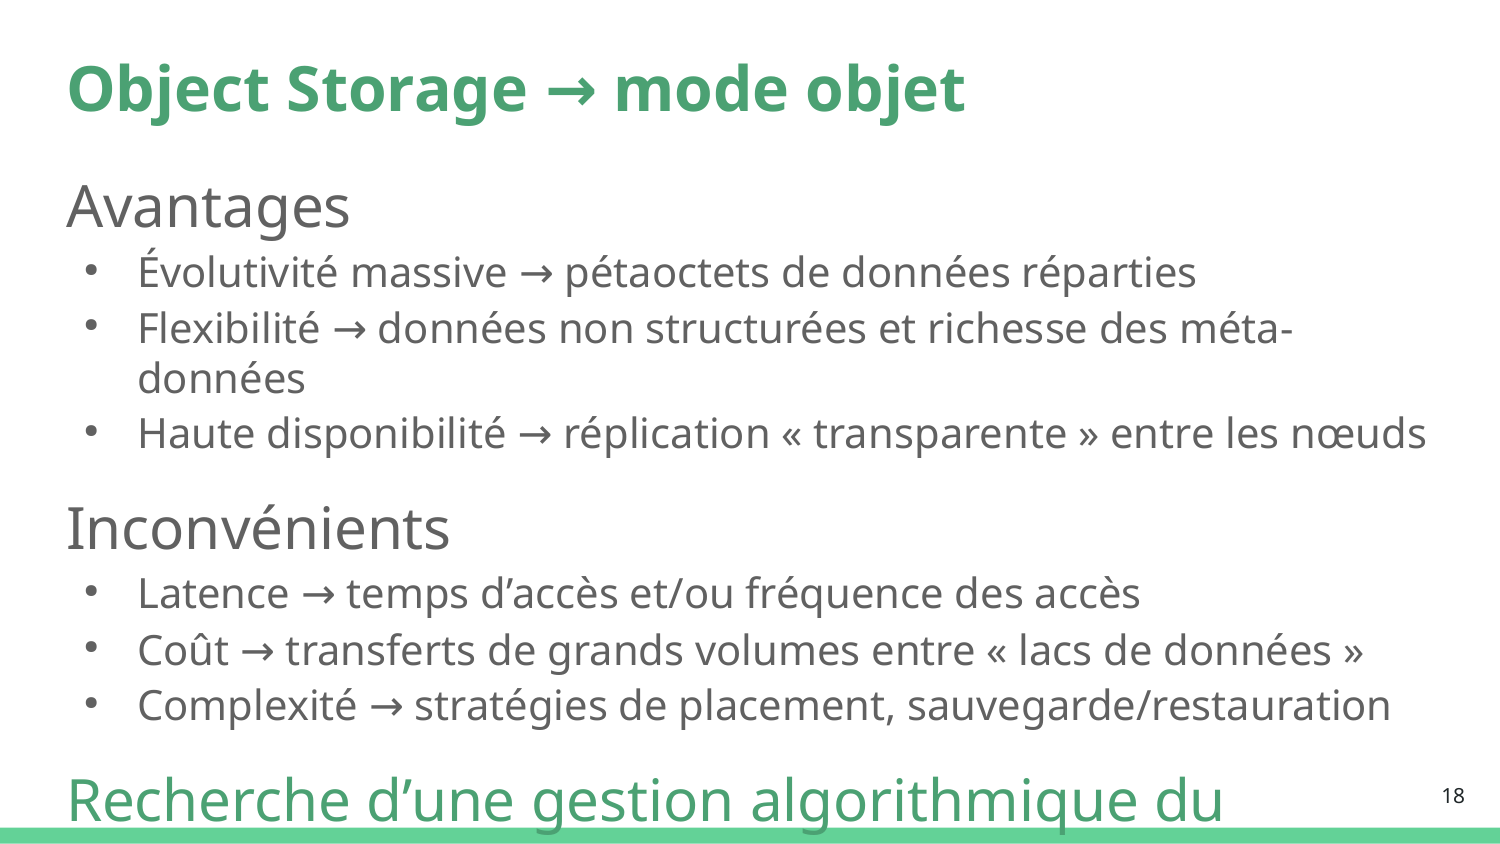

# Object Storage → mode objet
Avantages
Évolutivité massive → pétaoctets de données réparties
Flexibilité → données non structurées et richesse des méta-données
Haute disponibilité → réplication « transparente » entre les nœuds
Inconvénients
Latence → temps d’accès et/ou fréquence des accès
Coût → transferts de grands volumes entre « lacs de données »
Complexité → stratégies de placement, sauvegarde/restauration
Recherche d’une gestion algorithmique du stockage